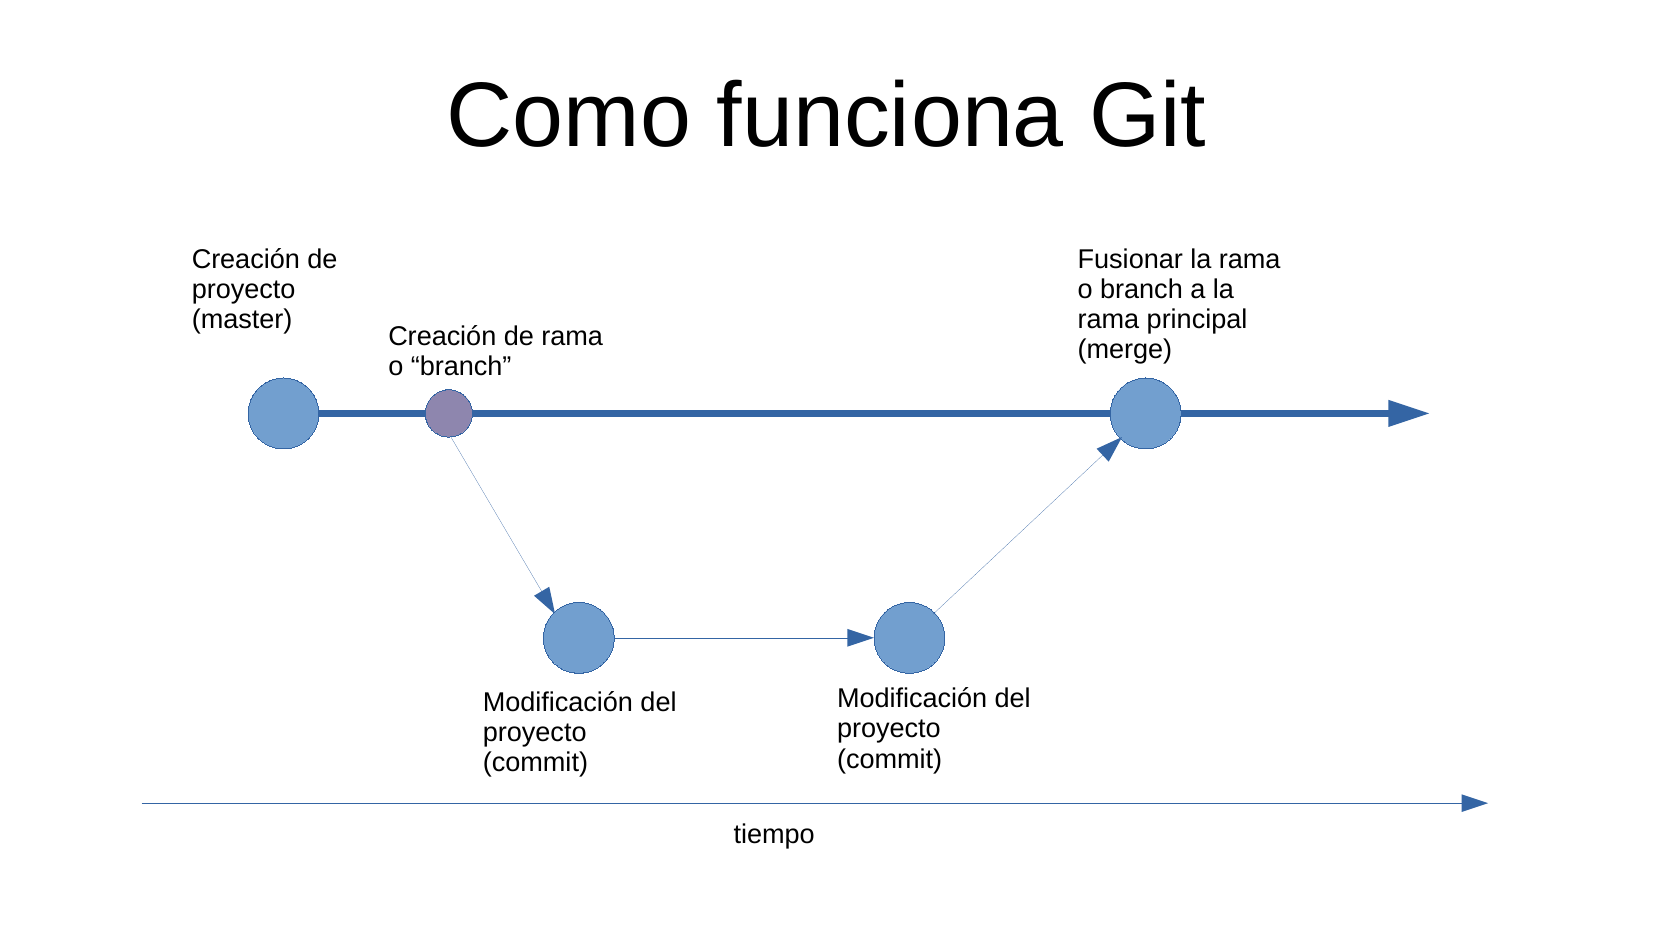

# Como funciona Git
Creación de proyecto
(master)
Fusionar la rama o branch a la rama principal
(merge)
Creación de rama o “branch”
Modificación del proyecto
(commit)
Modificación del proyecto
(commit)
tiempo